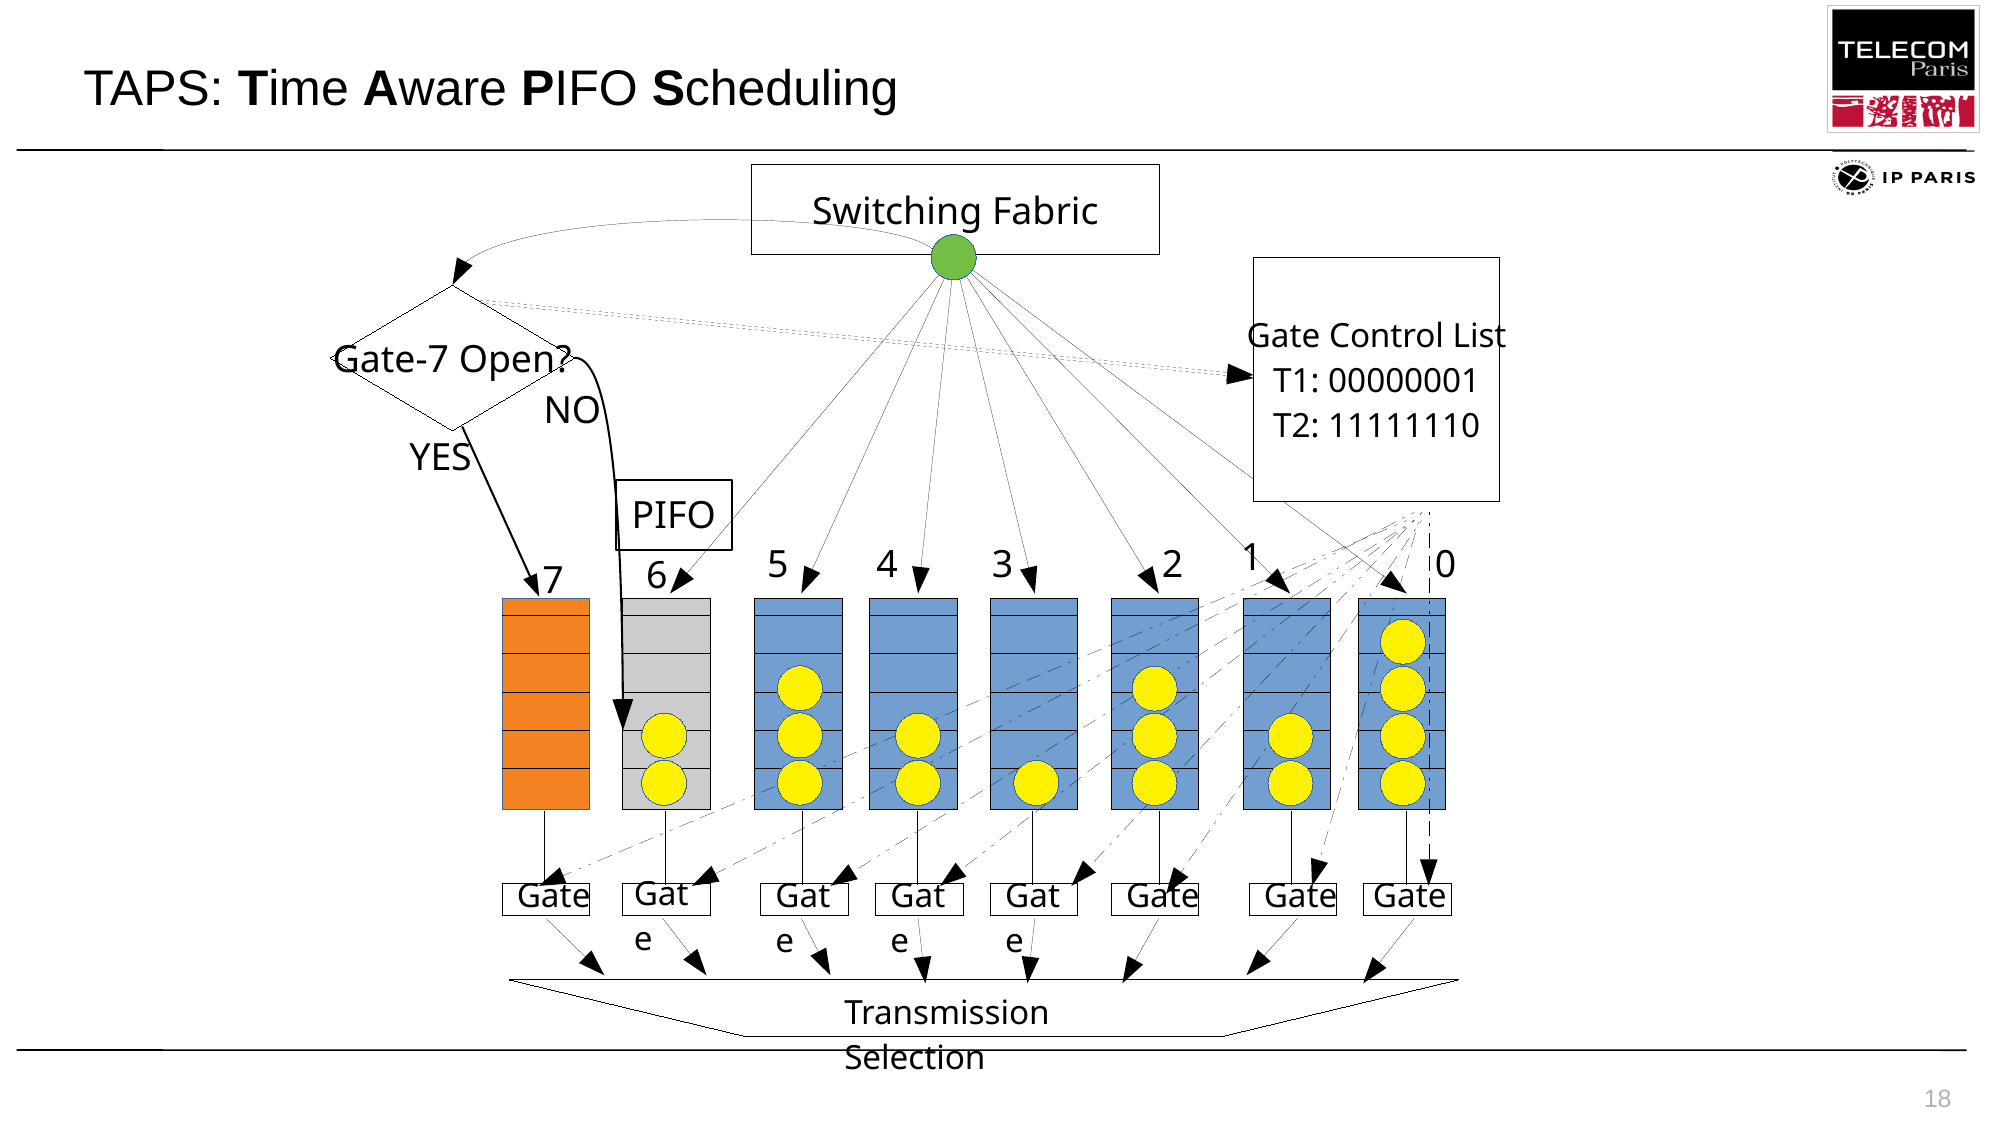

# TAPS: Time Aware PIFO Scheduling
Switching Fabric
Gate Control List
T1: 00000001
T2: 11111110
Gate-7 Open?
NO
YES
PIFO
1
5
4
3
2
0
6
7
Gate
Gate
Gate
Gate
Gate
Gate
Gate
Gate
Transmission Selection